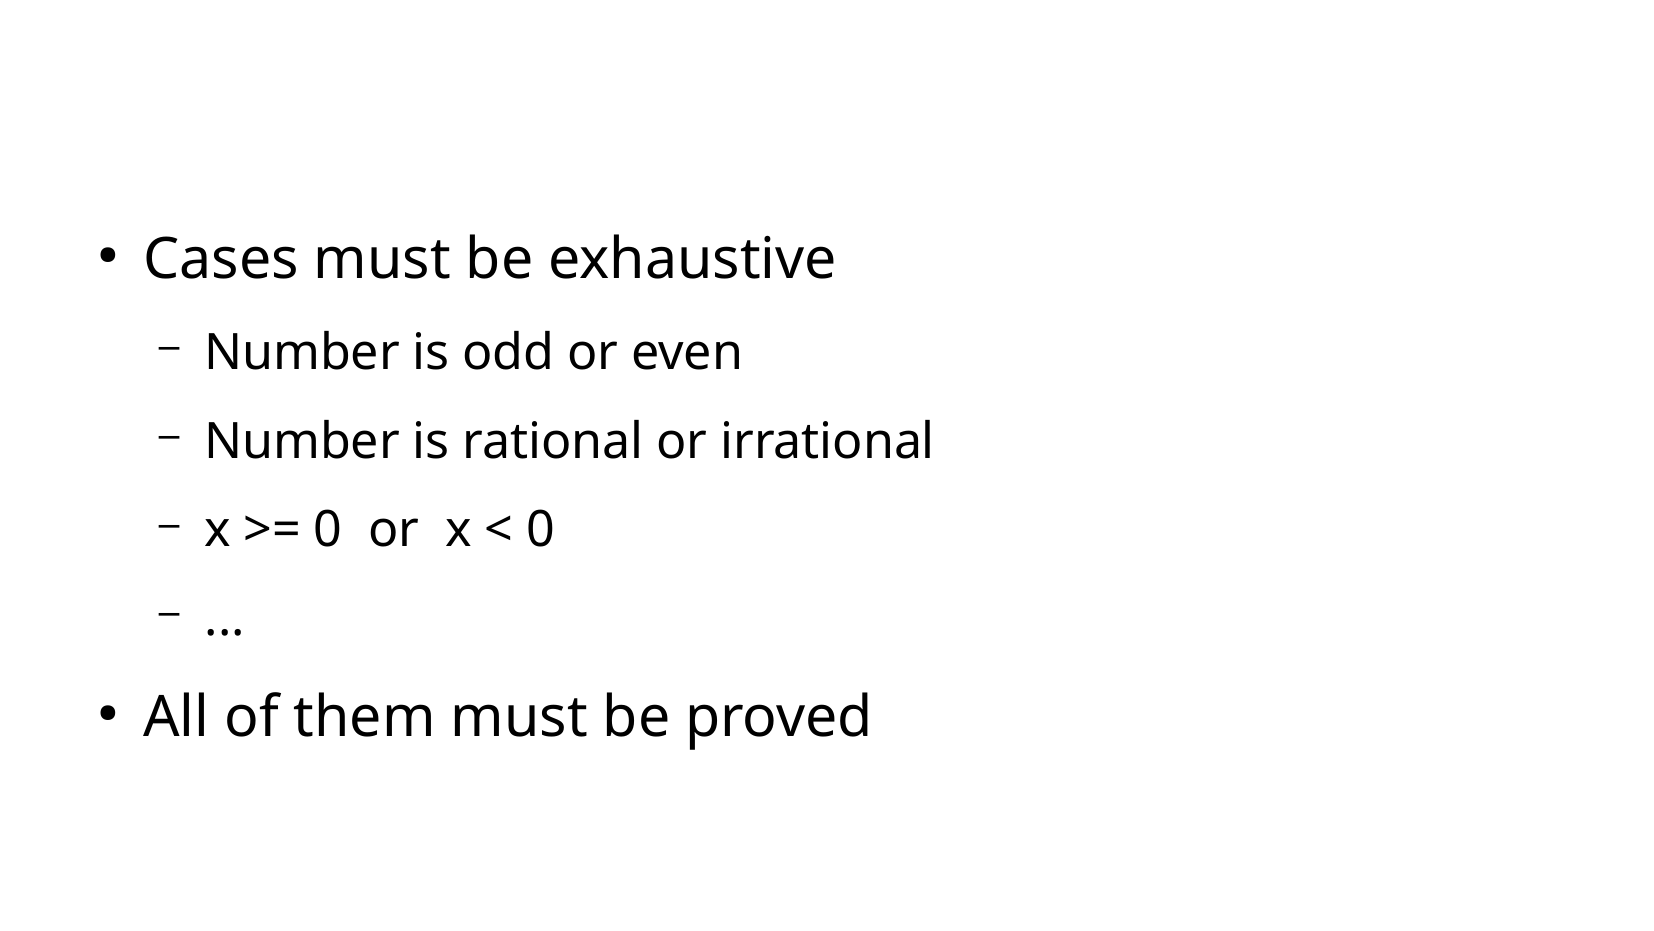

#
Cases must be exhaustive
Number is odd or even
Number is rational or irrational
x >= 0 or x < 0
...
All of them must be proved